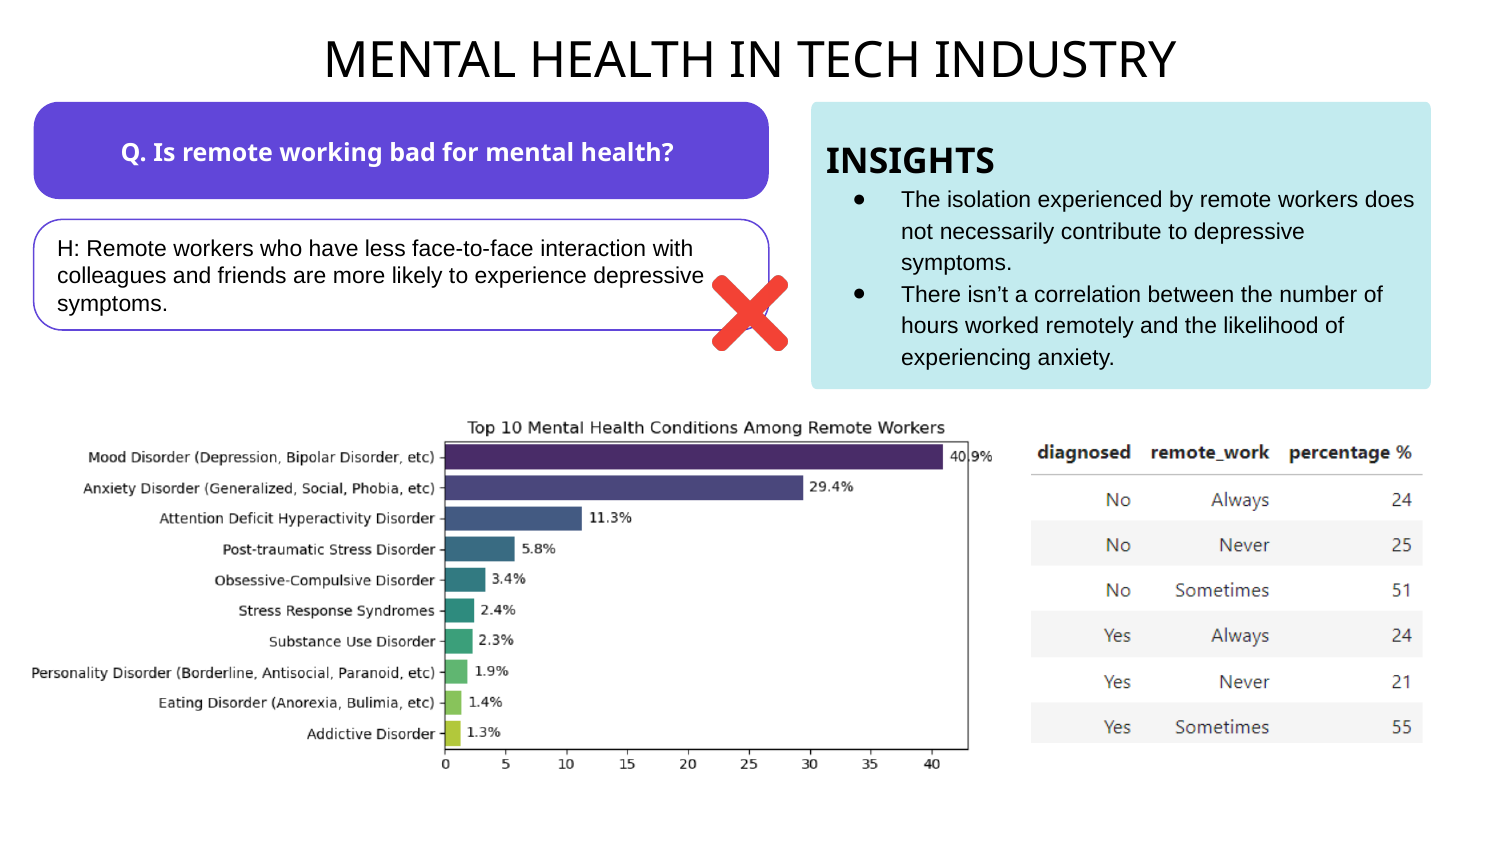

# MENTAL HEALTH IN TECH INDUSTRY
Q. Is remote working bad for mental health?
INSIGHTS
The isolation experienced by remote workers does not necessarily contribute to depressive symptoms.
There isn’t a correlation between the number of hours worked remotely and the likelihood of experiencing anxiety.
H: Remote workers who have less face-to-face interaction with colleagues and friends are more likely to experience depressive symptoms.